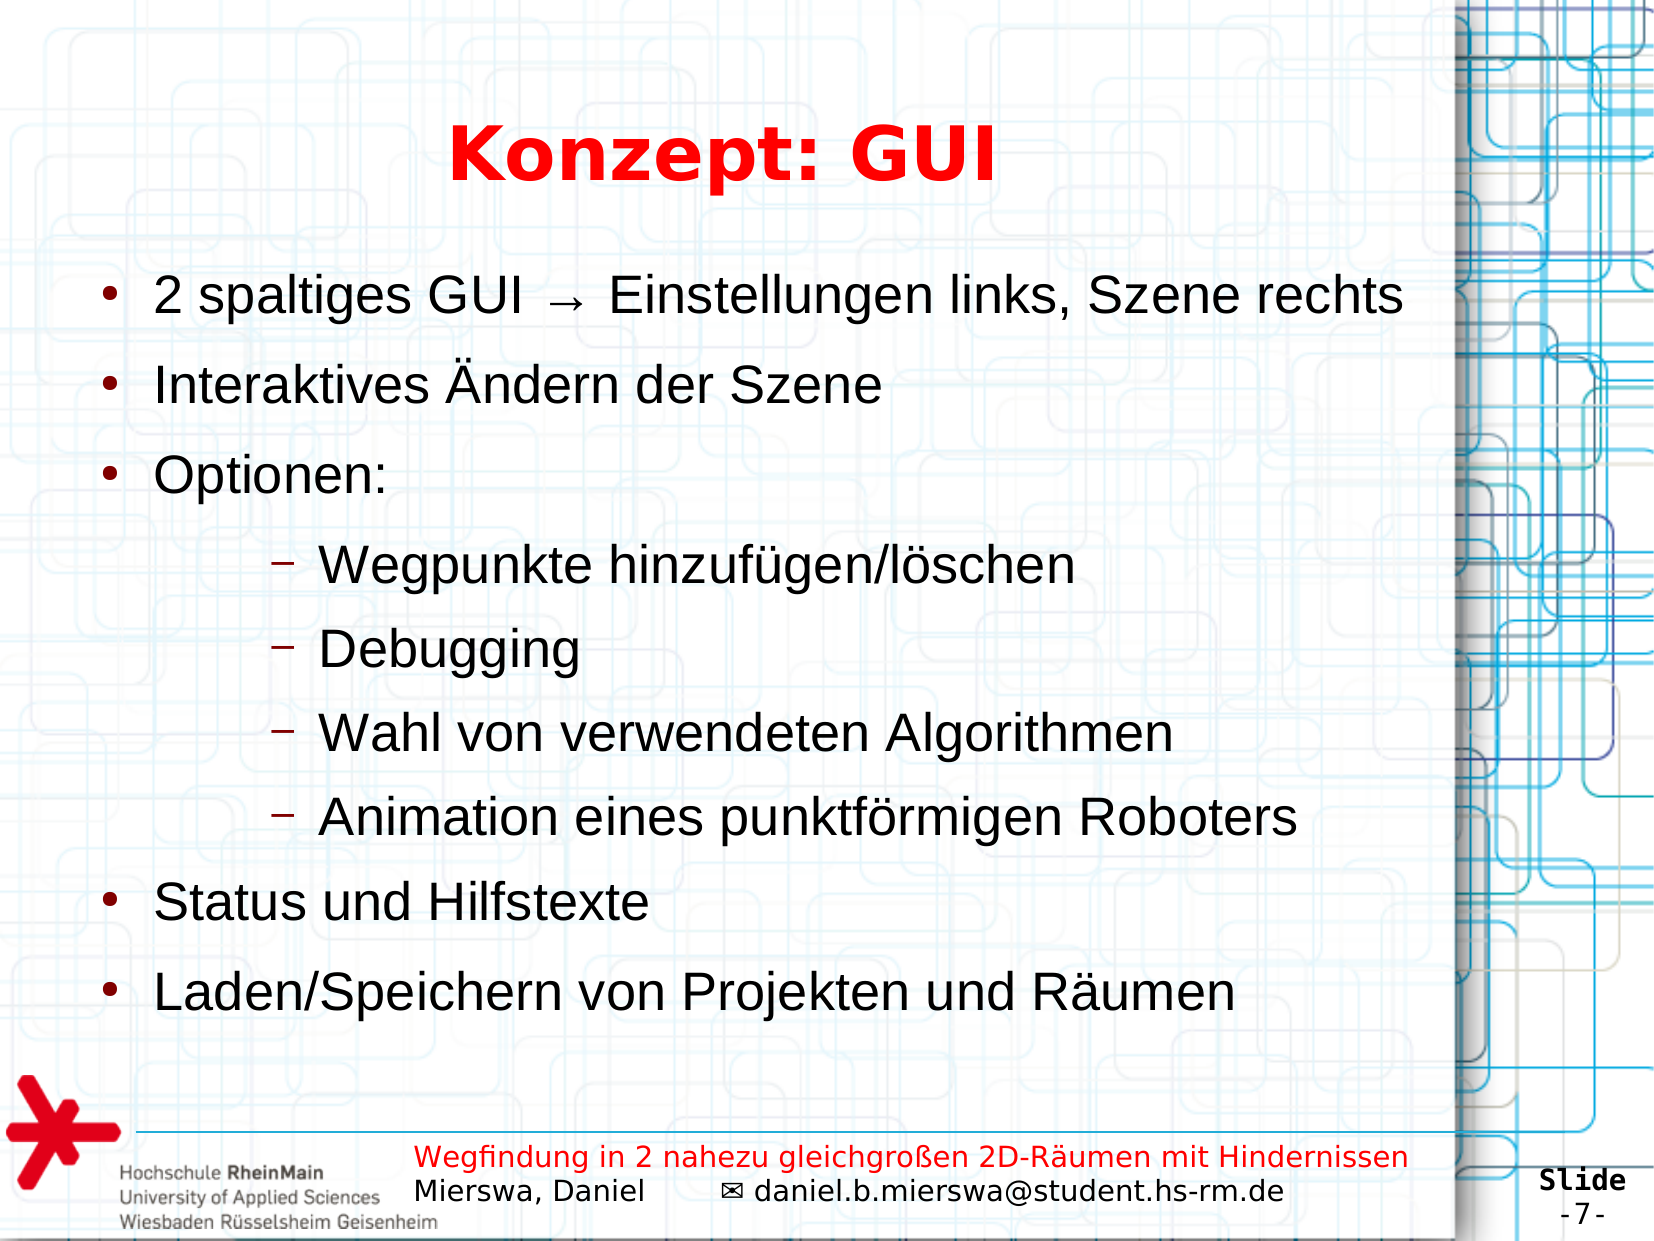

# Konzept: GUI
2 spaltiges GUI → Einstellungen links, Szene rechts
Interaktives Ändern der Szene
Optionen:
Wegpunkte hinzufügen/löschen
Debugging
Wahl von verwendeten Algorithmen
Animation eines punktförmigen Roboters
Status und Hilfstexte
Laden/Speichern von Projekten und Räumen
7